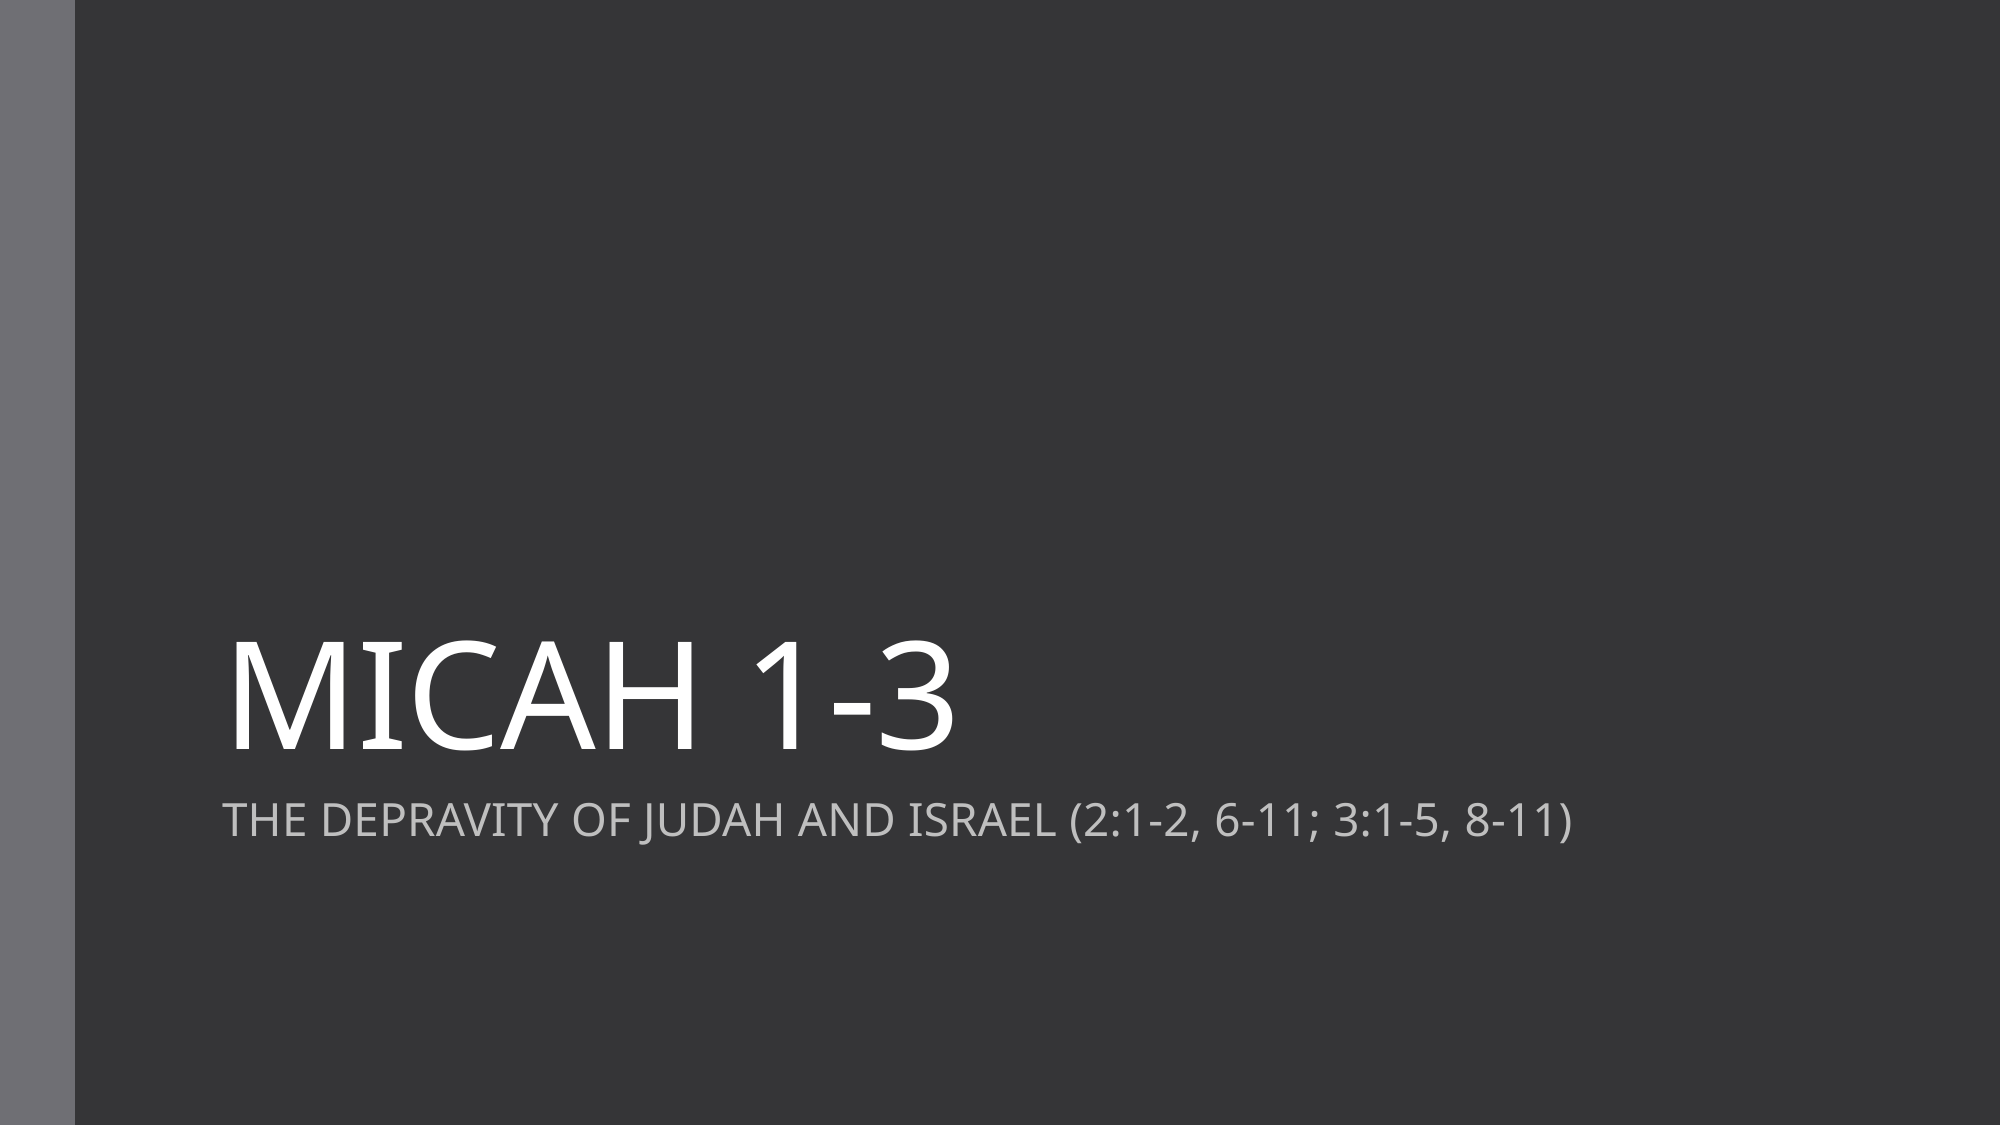

# MICAH 1-3
THE DEPRAVITY OF JUDAH AND ISRAEL (2:1-2, 6-11; 3:1-5, 8-11)